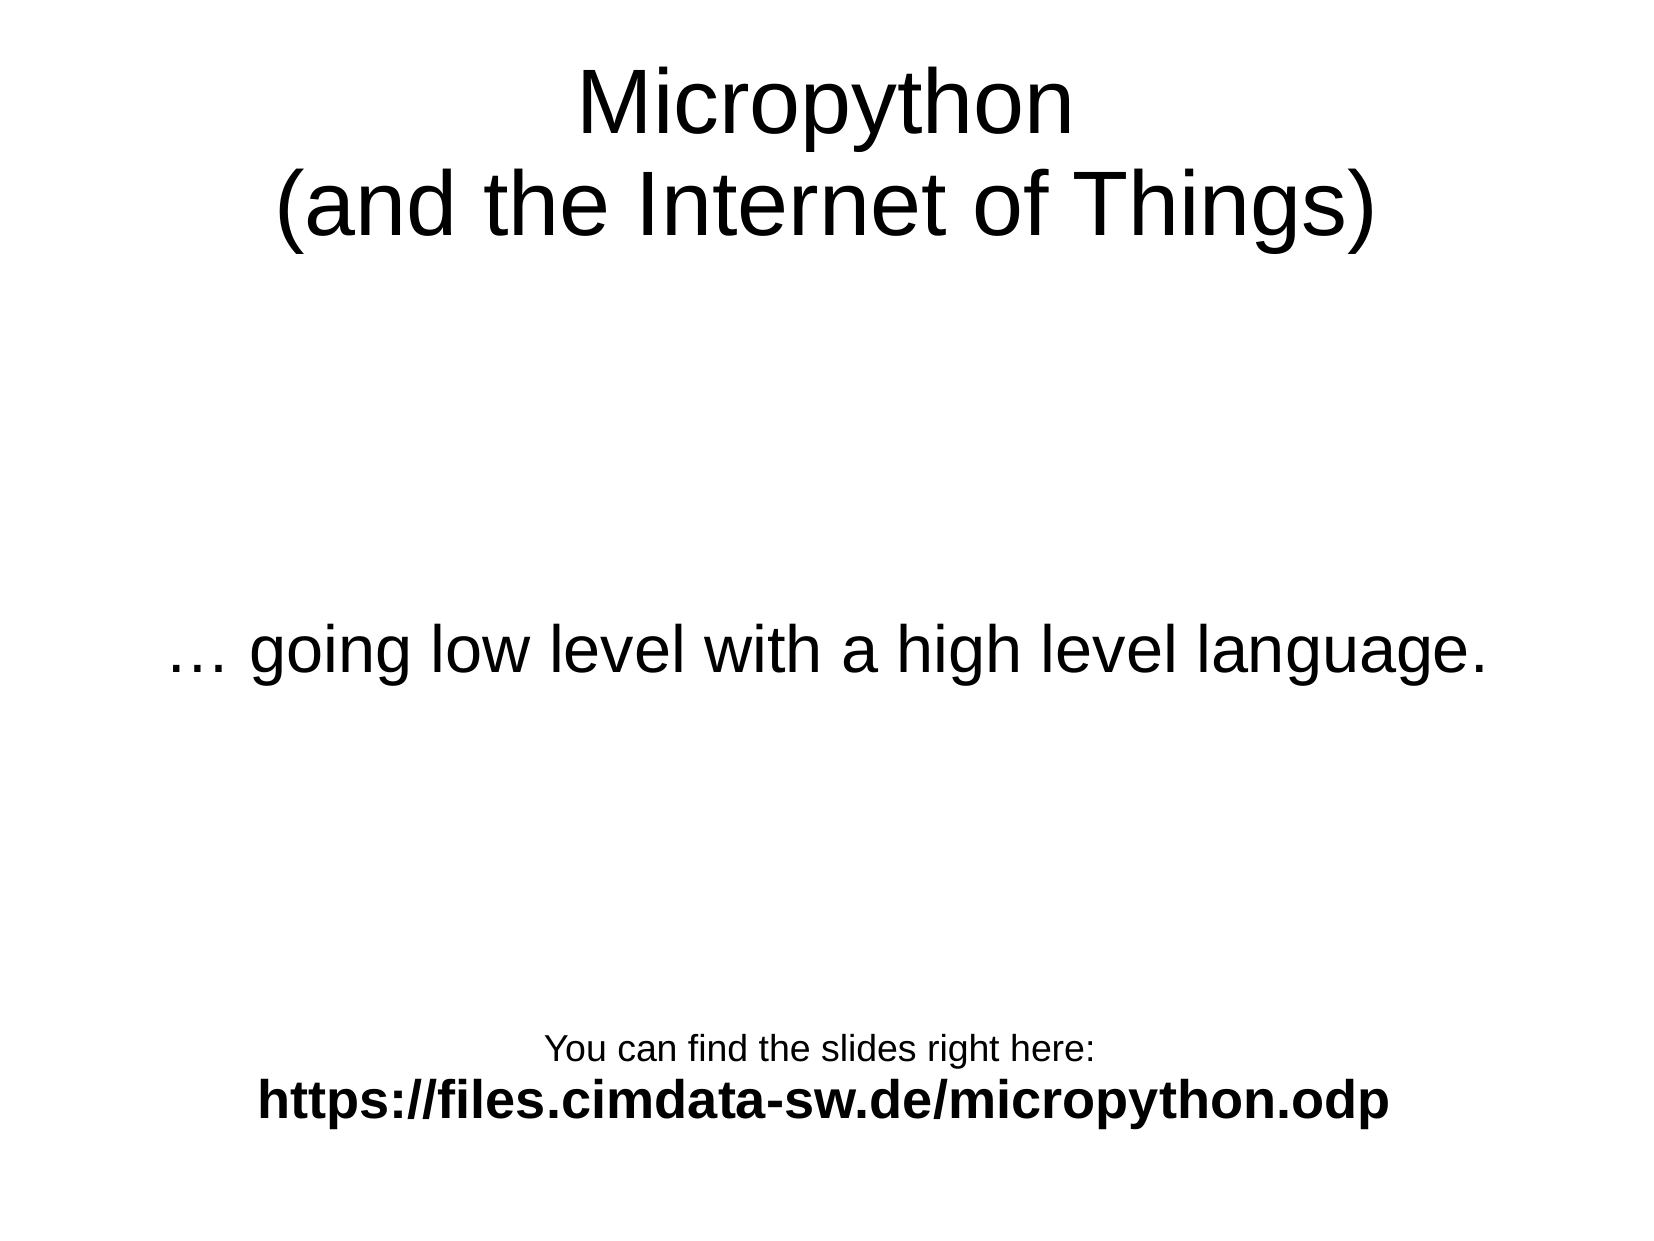

# Micropython (and the Internet of Things)
… going low level with a high level language.
You can find the slides right here:
https://files.cimdata-sw.de/micropython.odp